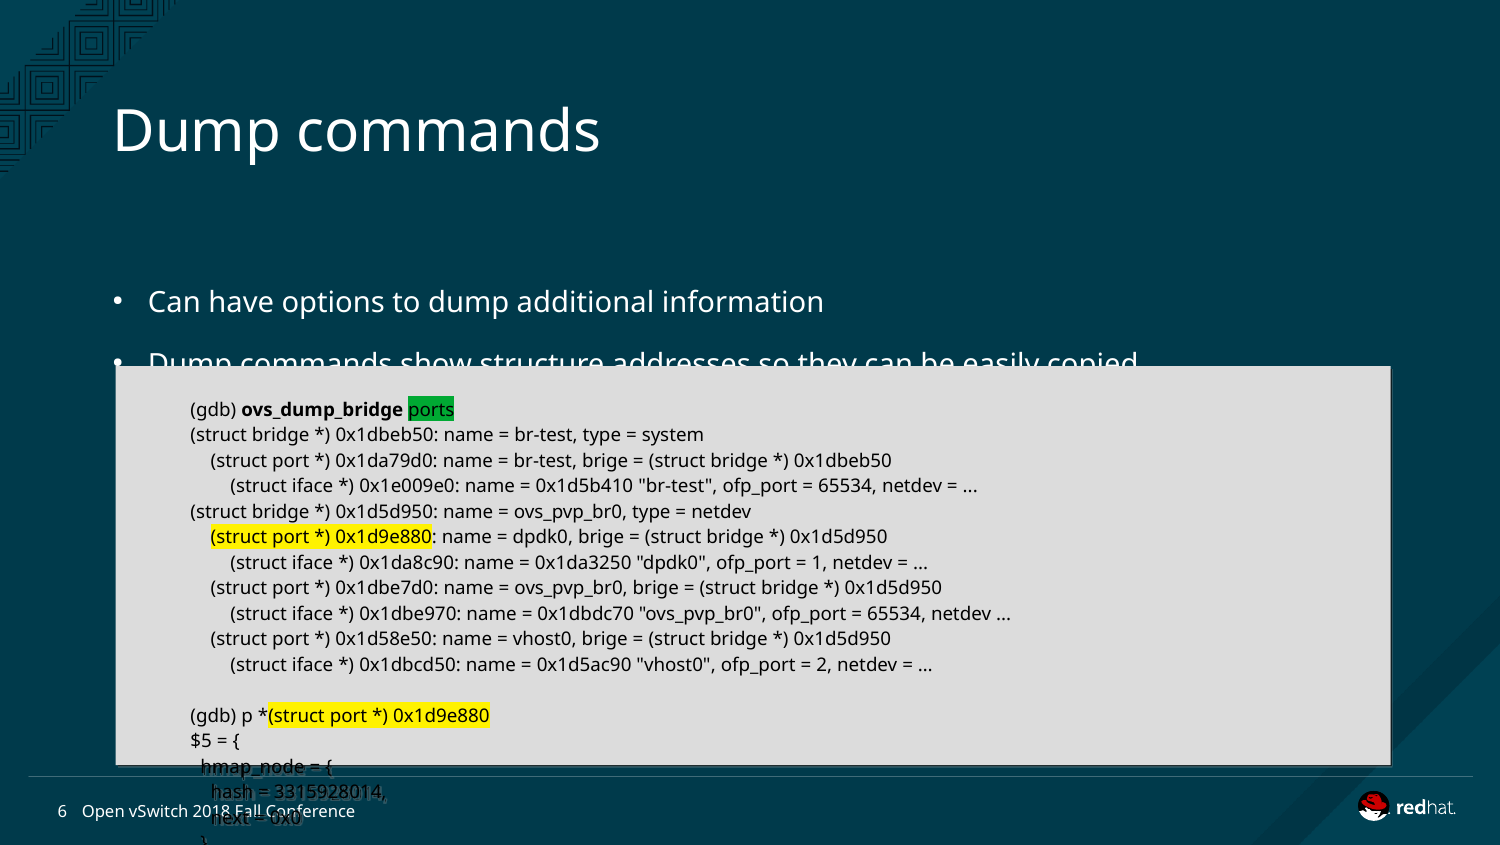

# Dump commands
Can have options to dump additional information
Dump commands show structure addresses so they can be easily copied
(gdb) ovs_dump_bridge ports
(struct bridge *) 0x1dbeb50: name = br-test, type = system
 (struct port *) 0x1da79d0: name = br-test, brige = (struct bridge *) 0x1dbeb50
 (struct iface *) 0x1e009e0: name = 0x1d5b410 "br-test", ofp_port = 65534, netdev = ...
(struct bridge *) 0x1d5d950: name = ovs_pvp_br0, type = netdev
 (struct port *) 0x1d9e880: name = dpdk0, brige = (struct bridge *) 0x1d5d950
 (struct iface *) 0x1da8c90: name = 0x1da3250 "dpdk0", ofp_port = 1, netdev = ...
 (struct port *) 0x1dbe7d0: name = ovs_pvp_br0, brige = (struct bridge *) 0x1d5d950
 (struct iface *) 0x1dbe970: name = 0x1dbdc70 "ovs_pvp_br0", ofp_port = 65534, netdev ...
 (struct port *) 0x1d58e50: name = vhost0, brige = (struct bridge *) 0x1d5d950
 (struct iface *) 0x1dbcd50: name = 0x1d5ac90 "vhost0", ofp_port = 2, netdev = …
(gdb) p *(struct port *) 0x1d9e880
$5 = {
 hmap_node = {
 hash = 3315928014,
 next = 0x0
 },
 ...
6
Open vSwitch 2018 Fall Conference